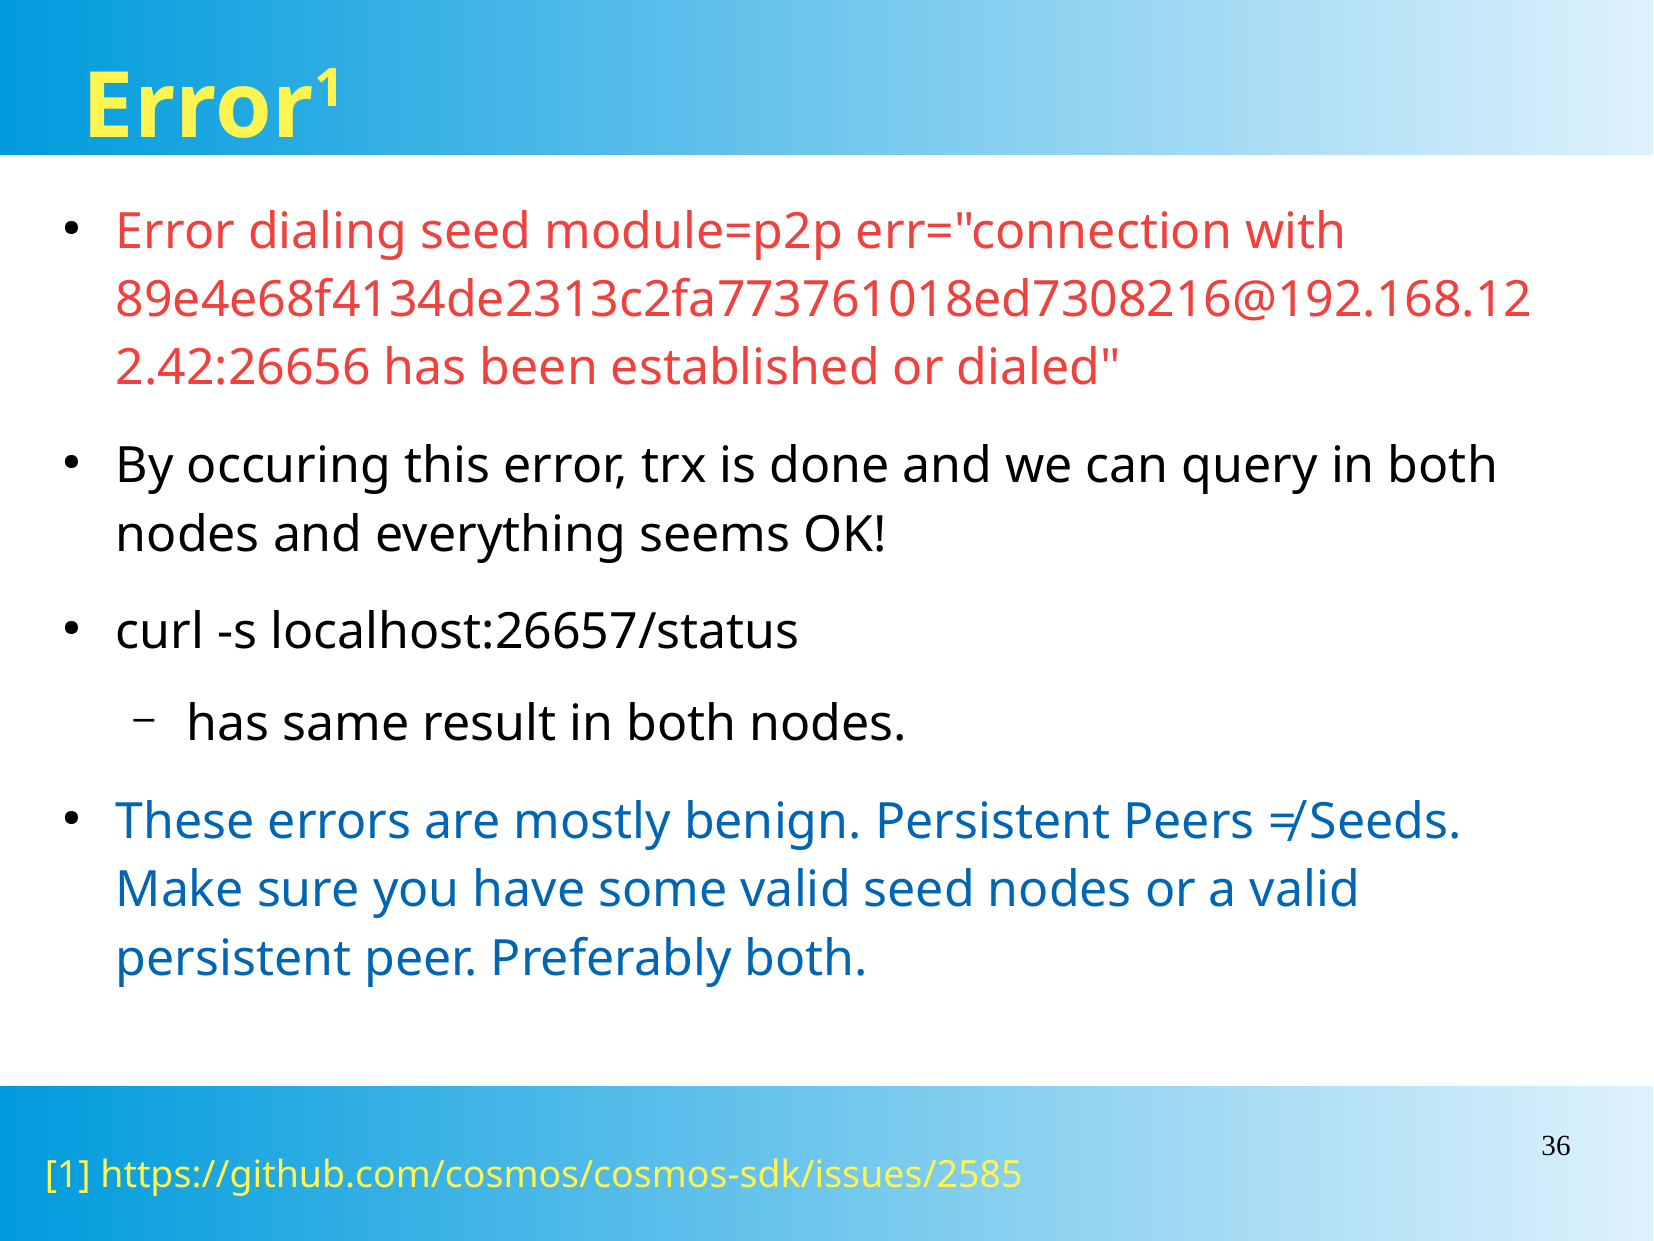

# Error1
Error dialing seed module=p2p err="connection with 89e4e68f4134de2313c2fa773761018ed7308216@192.168.122.42:26656 has been established or dialed"
By occuring this error, trx is done and we can query in both nodes and everything seems OK!
curl -s localhost:26657/status
has same result in both nodes.
These errors are mostly benign. Persistent Peers ≠ Seeds. Make sure you have some valid seed nodes or a valid persistent peer. Preferably both.
36
[1] https://github.com/cosmos/cosmos-sdk/issues/2585